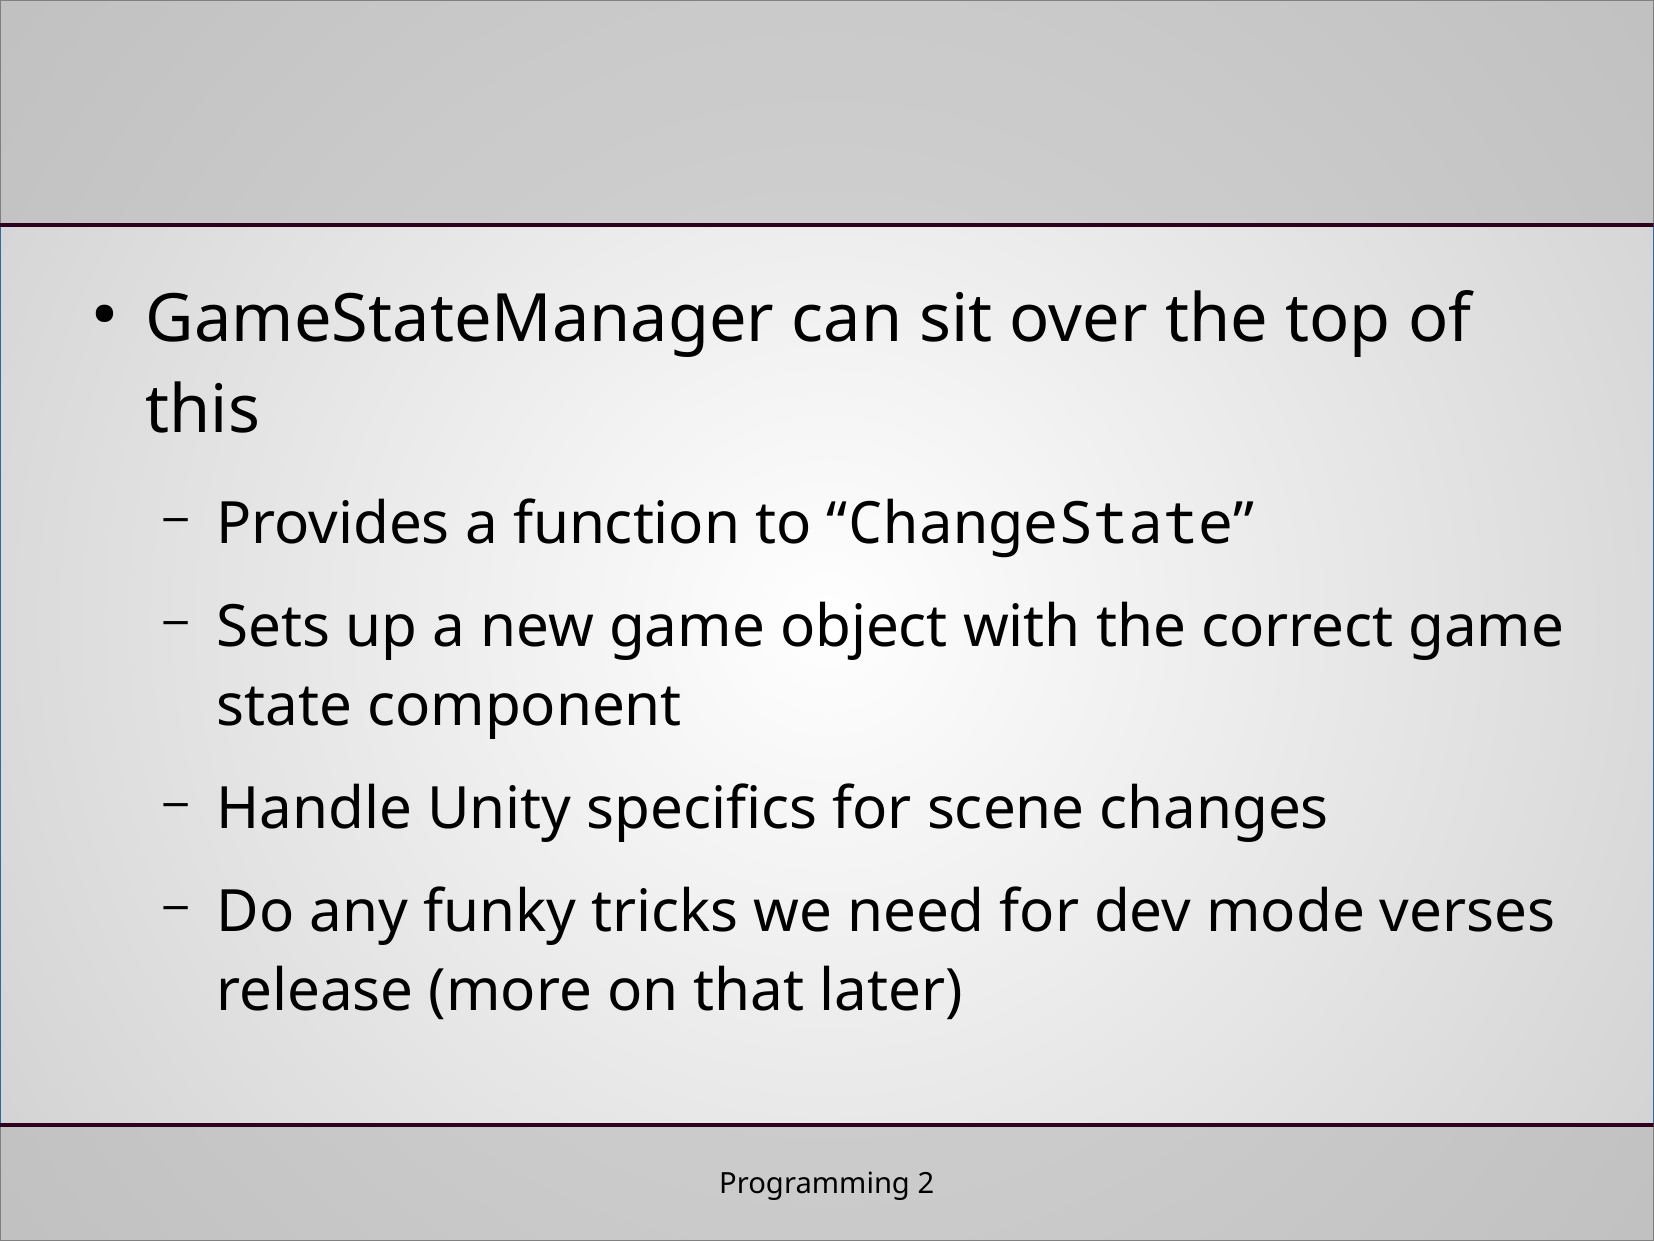

#
GameStateManager can sit over the top of this
Provides a function to “ChangeState”
Sets up a new game object with the correct game state component
Handle Unity specifics for scene changes
Do any funky tricks we need for dev mode verses release (more on that later)